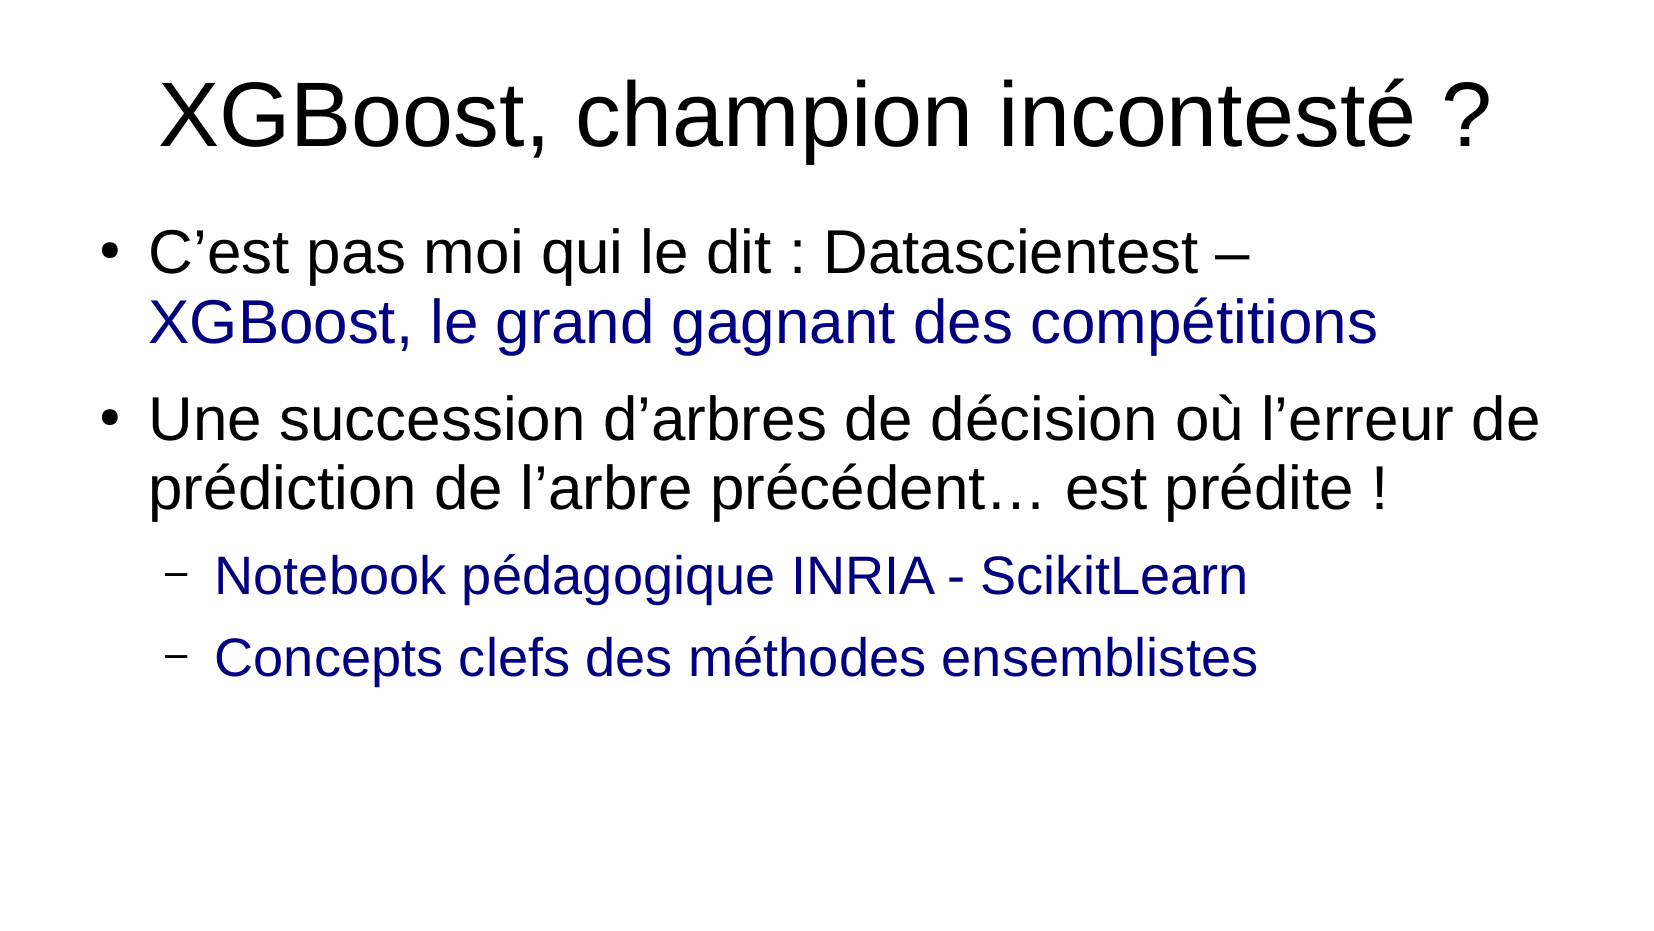

# XGBoost, champion incontesté ?
C’est pas moi qui le dit : Datascientest – XGBoost, le grand gagnant des compétitions
Une succession d’arbres de décision où l’erreur de prédiction de l’arbre précédent… est prédite !
Notebook pédagogique INRIA - ScikitLearn
Concepts clefs des méthodes ensemblistes